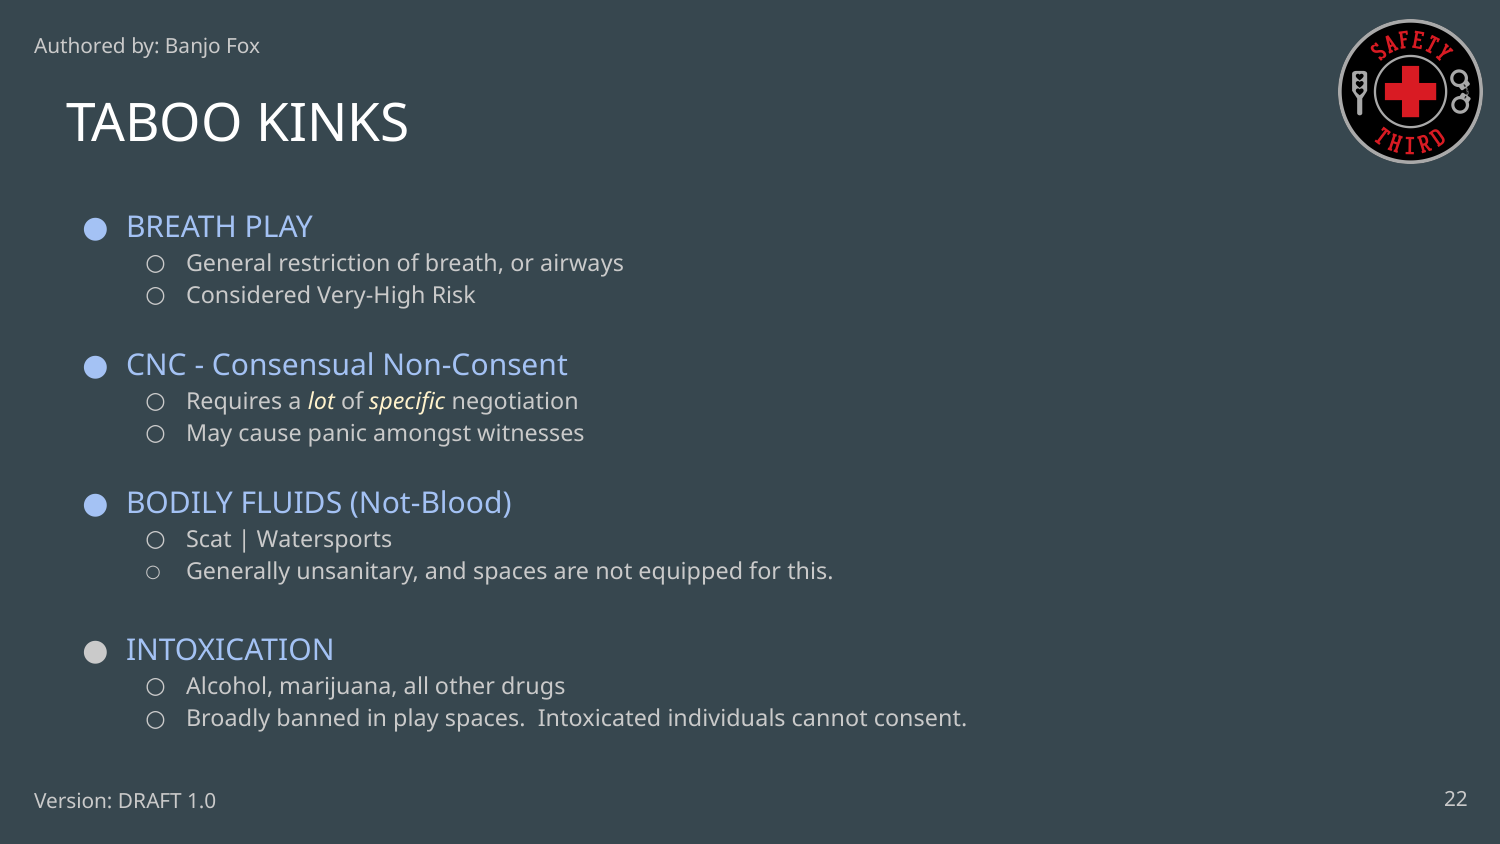

# TABOO KINKS
BREATH PLAY
General restriction of breath, or airways
Considered Very-High Risk
CNC - Consensual Non-Consent
Requires a lot of specific negotiation
May cause panic amongst witnesses
BODILY FLUIDS (Not-Blood)
Scat | Watersports
Generally unsanitary, and spaces are not equipped for this.
INTOXICATION
Alcohol, marijuana, all other drugs
Broadly banned in play spaces. Intoxicated individuals cannot consent.